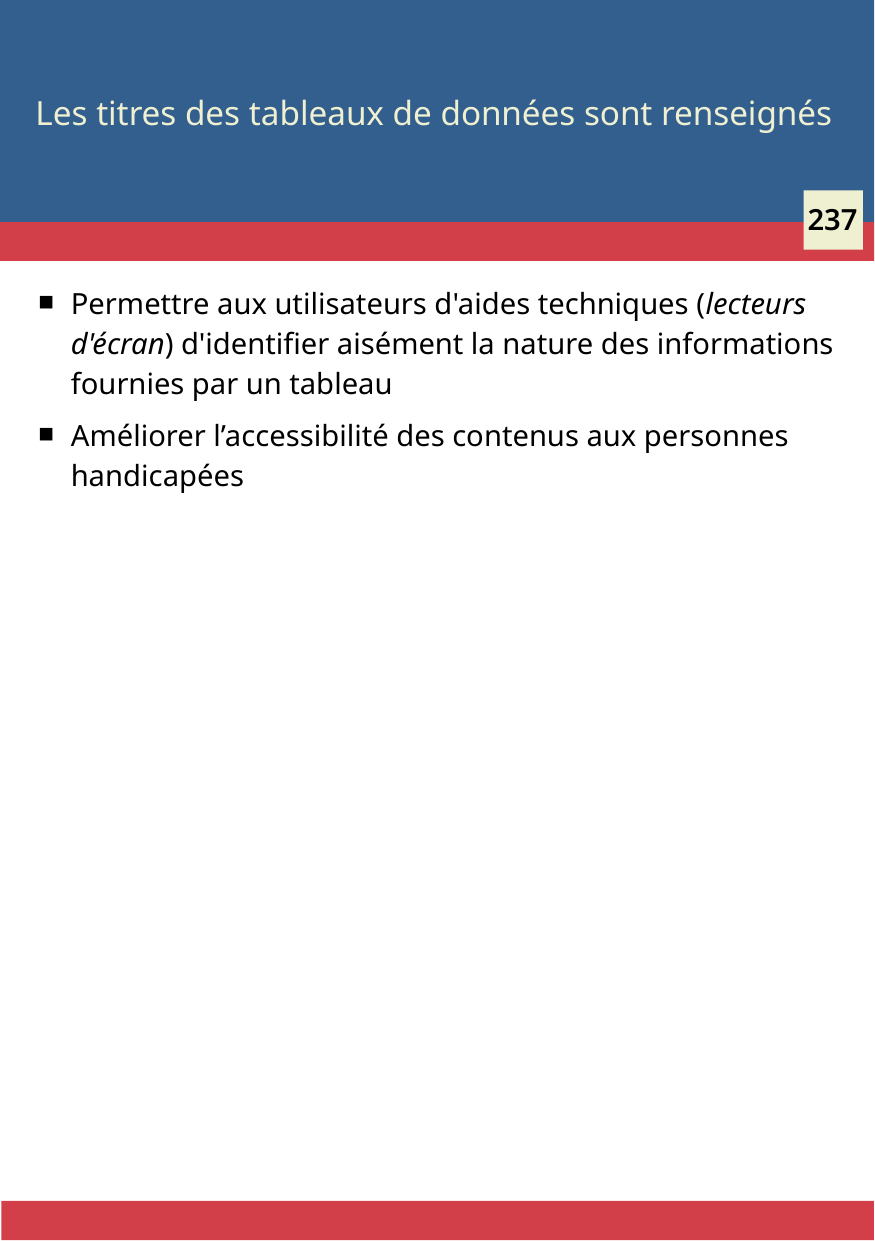

# Les titres des tableaux de données sont renseignés
237
Permettre aux utilisateurs d'aides techniques (lecteurs d'écran) d'identifier aisément la nature des informations fournies par un tableau
Améliorer l’accessibilité des contenus aux personnes handicapées